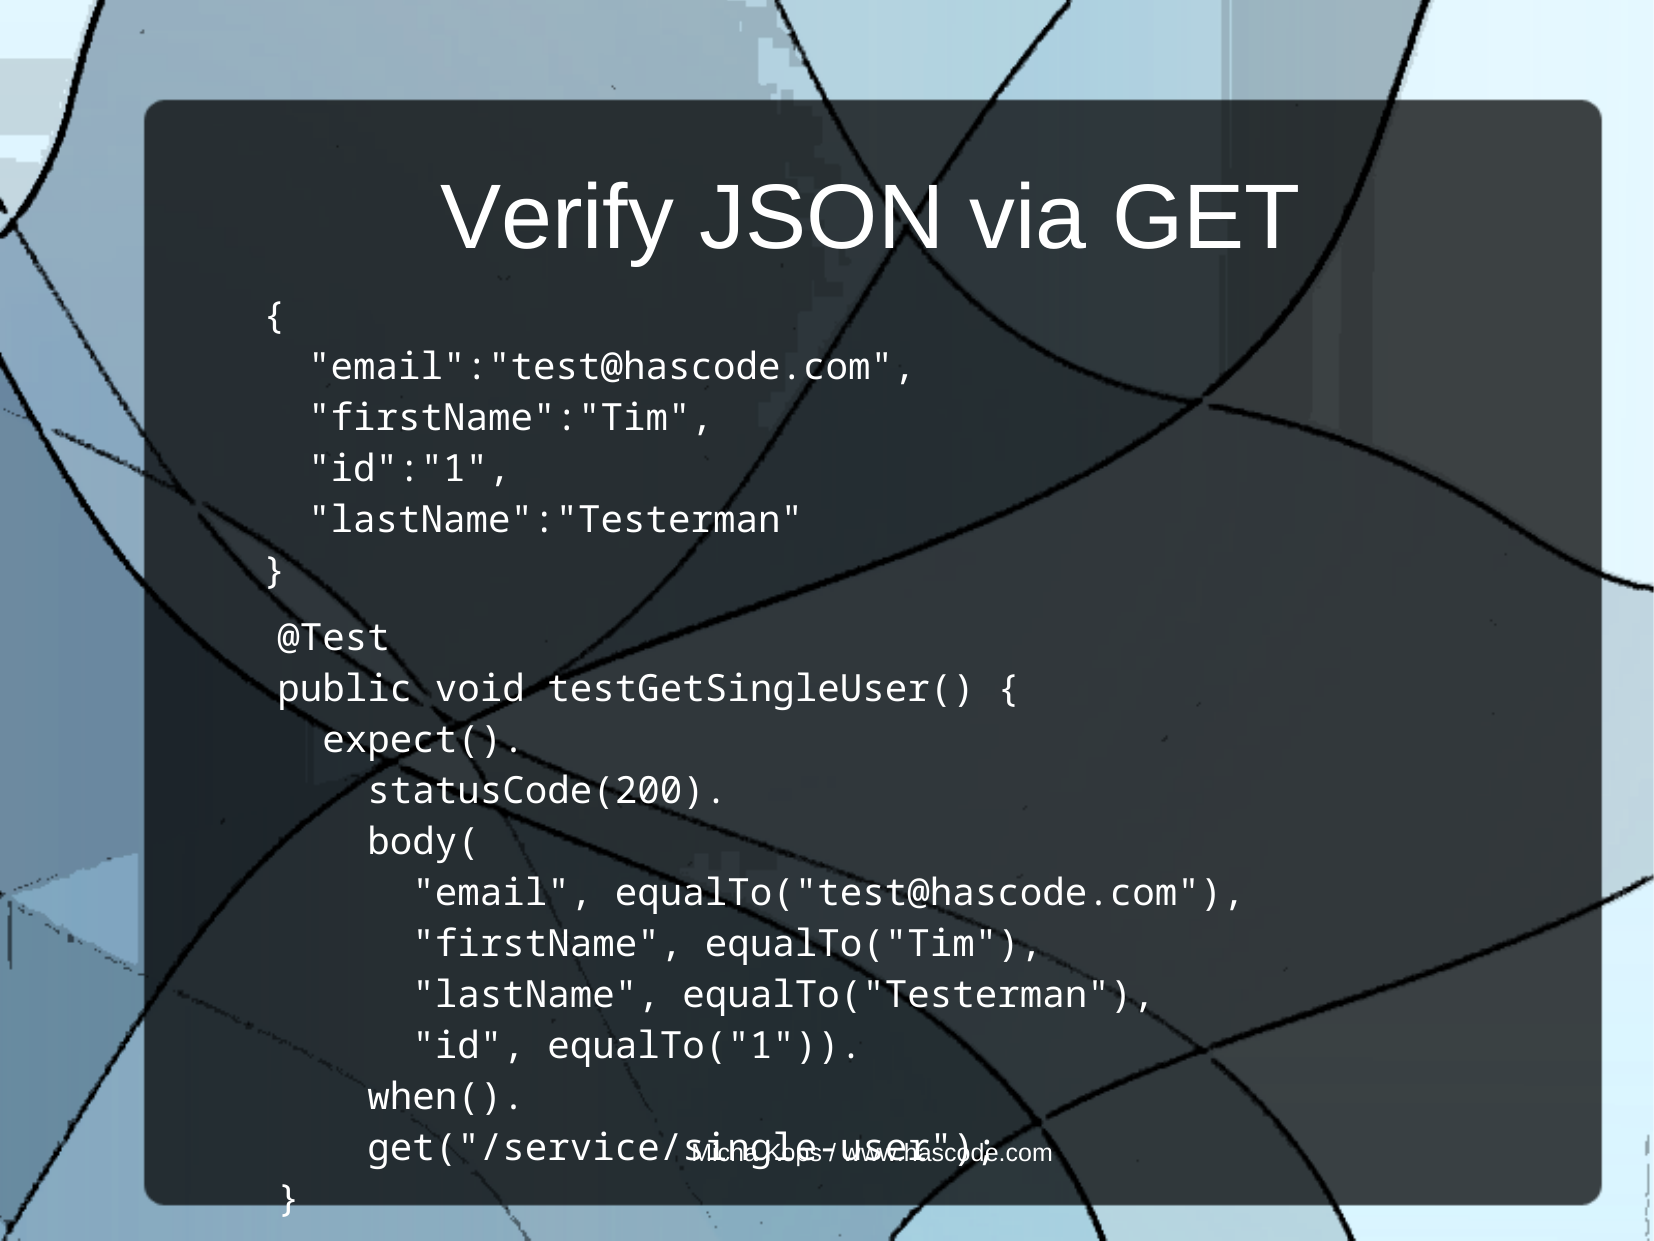

# Verify JSON via GET
{
 "email":"test@hascode.com",
 "firstName":"Tim",
 "id":"1",
 "lastName":"Testerman"
}
@Test
public void testGetSingleUser() {
 expect().
 statusCode(200).
 body(
 "email", equalTo("test@hascode.com"),
 "firstName", equalTo("Tim"),
 "lastName", equalTo("Testerman"),
 "id", equalTo("1")).
 when().
 get("/service/single-user");
}